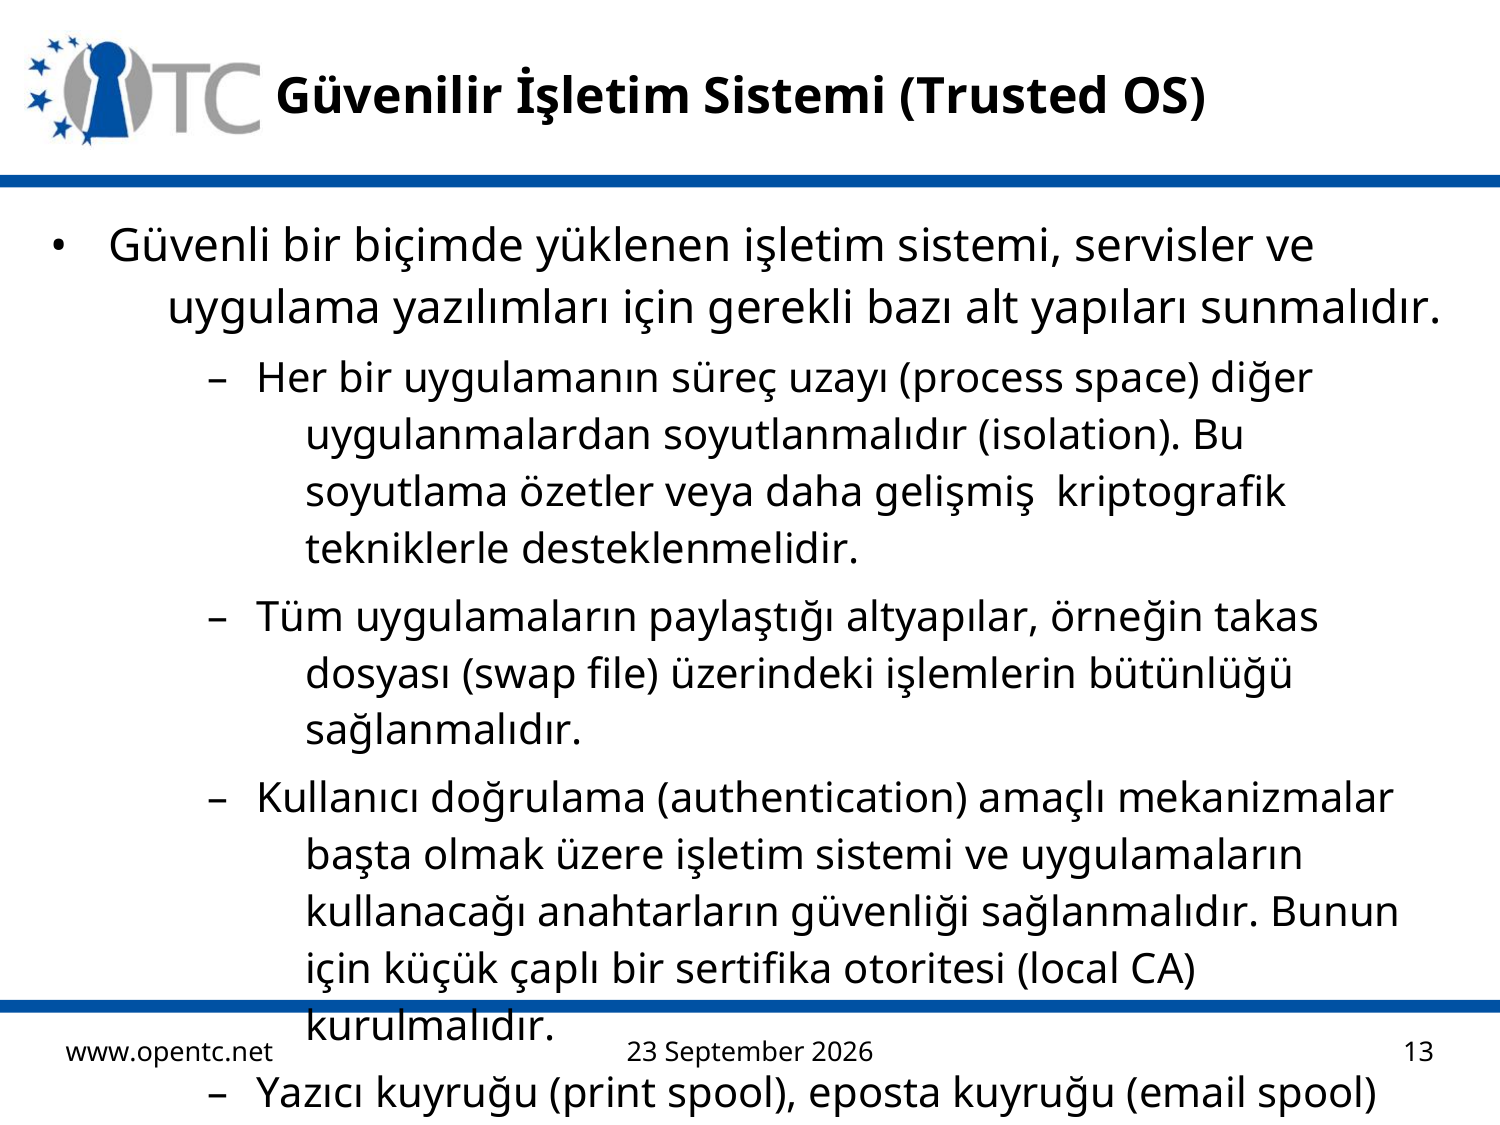

# Güvenilir İşletim Sistemi (Trusted OS)
Güvenli bir biçimde yüklenen işletim sistemi, servisler ve uygulama yazılımları için gerekli bazı alt yapıları sunmalıdır.
Her bir uygulamanın süreç uzayı (process space) diğer uygulanmalardan soyutlanmalıdır (isolation). Bu soyutlama özetler veya daha gelişmiş kriptografik tekniklerle desteklenmelidir.
Tüm uygulamaların paylaştığı altyapılar, örneğin takas dosyası (swap file) üzerindeki işlemlerin bütünlüğü sağlanmalıdır.
Kullanıcı doğrulama (authentication) amaçlı mekanizmalar başta olmak üzere işletim sistemi ve uygulamaların kullanacağı anahtarların güvenliği sağlanmalıdır. Bunun için küçük çaplı bir sertifika otoritesi (local CA) kurulmalıdır.
Yazıcı kuyruğu (print spool), eposta kuyruğu (email spool) gibi bileşenlerin gerekli kriptografik desteğe kavuşması gerekir.